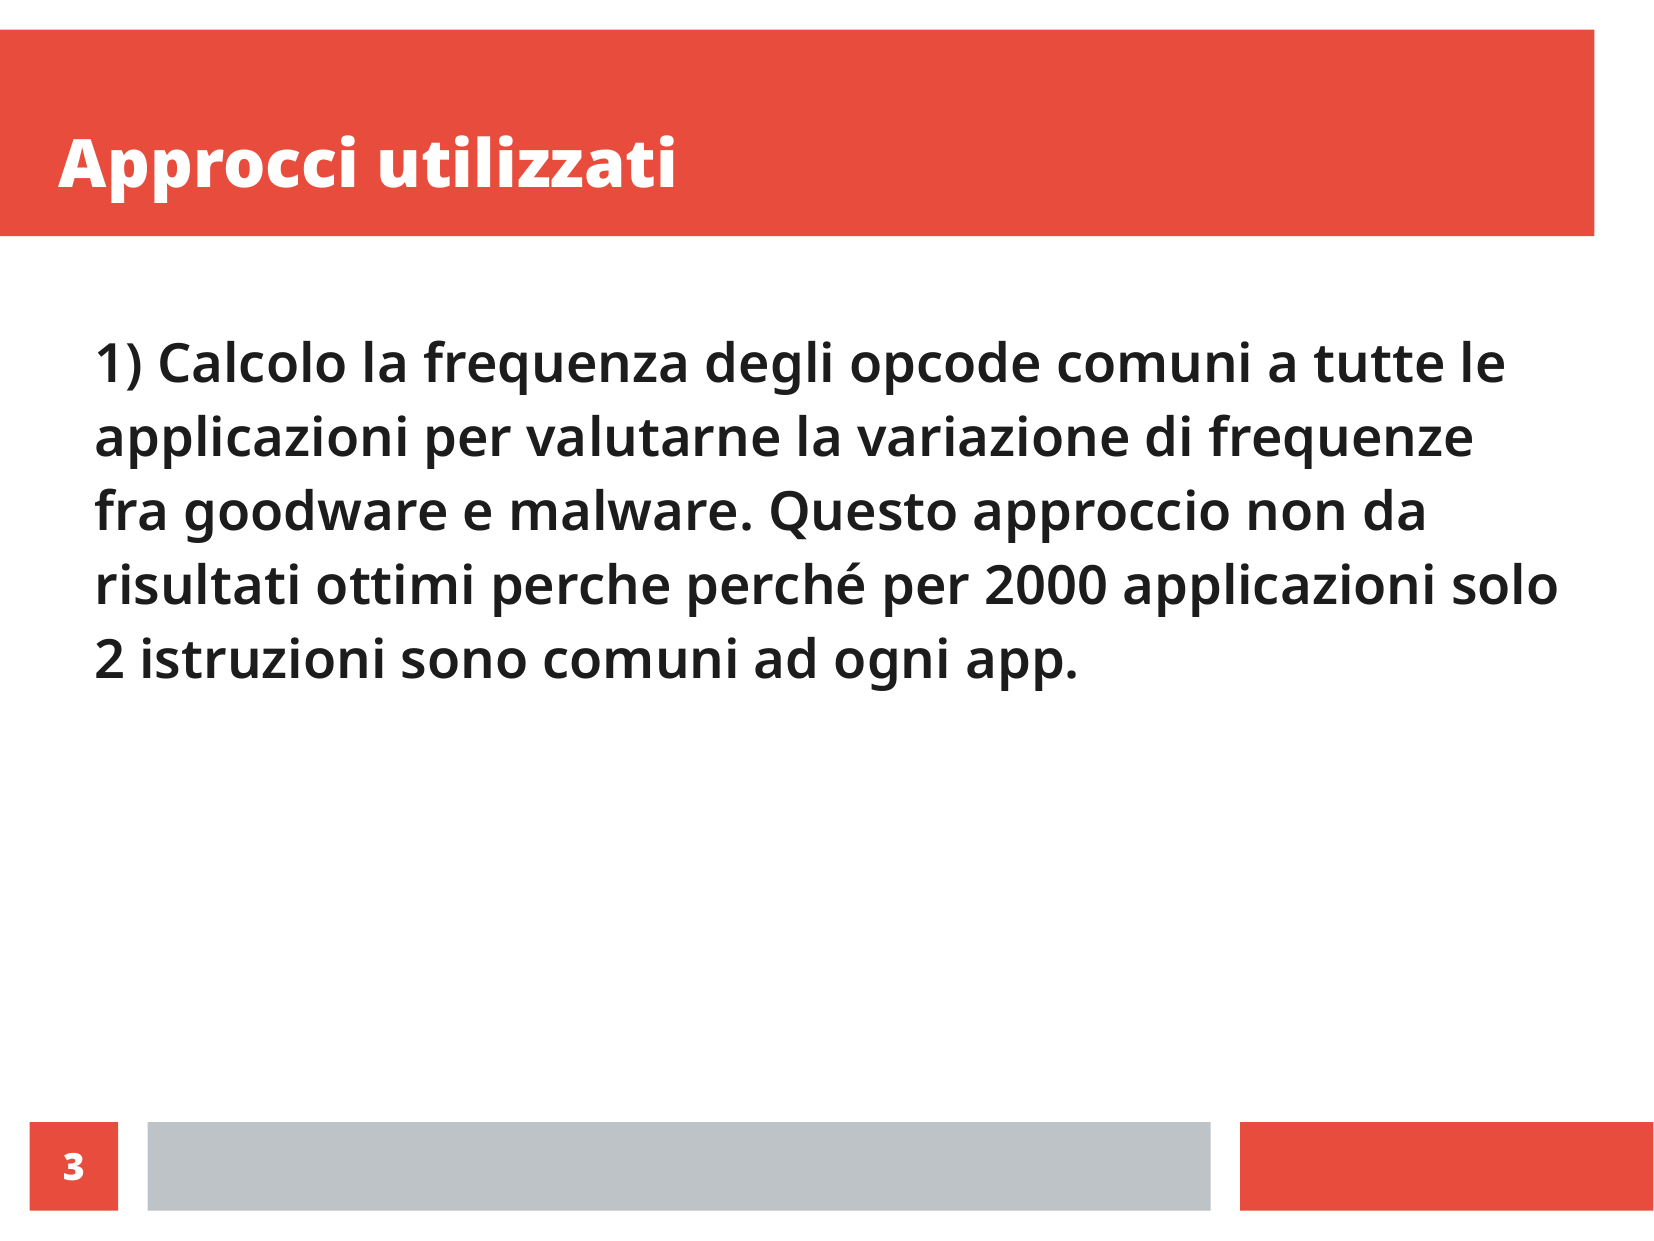

# Approcci utilizzati
1) Calcolo la frequenza degli opcode comuni a tutte le applicazioni per valutarne la variazione di frequenze fra goodware e malware. Questo approccio non da risultati ottimi perche perché per 2000 applicazioni solo 2 istruzioni sono comuni ad ogni app.
3